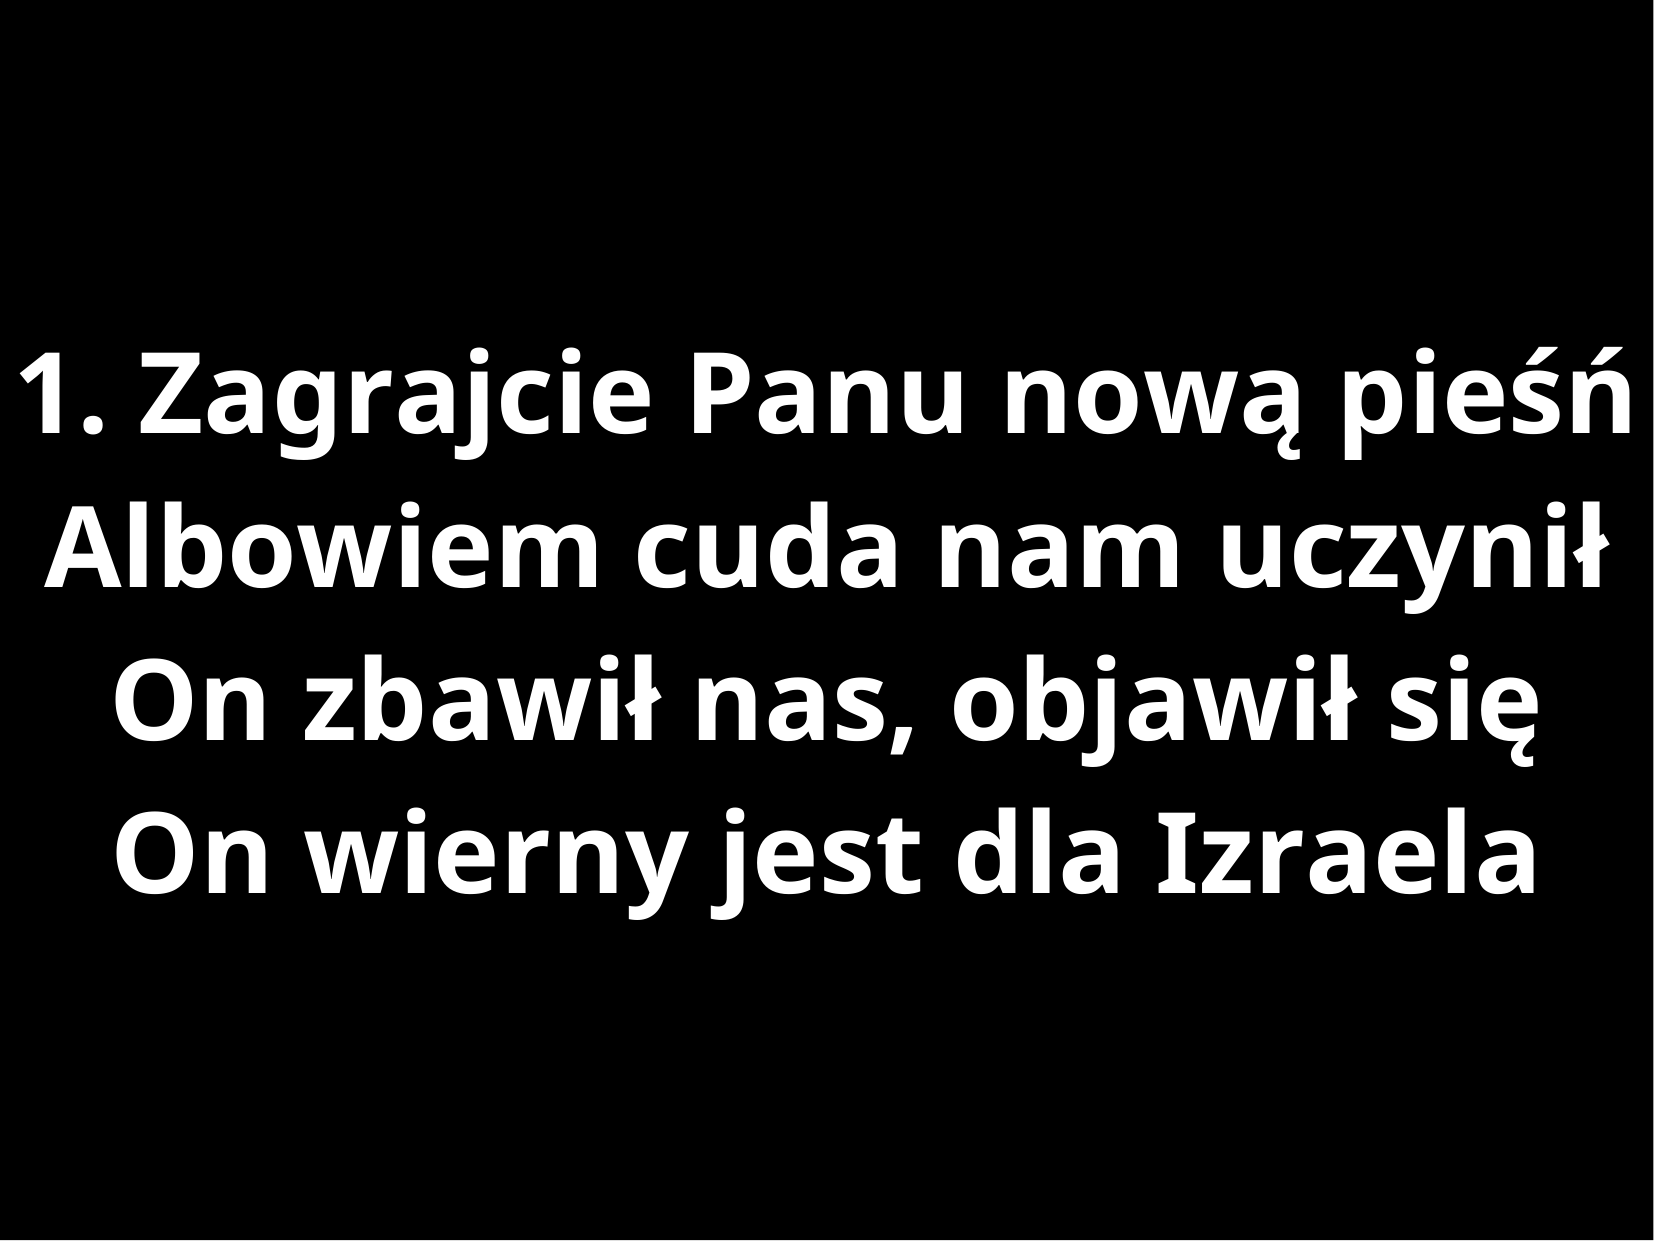

# 1. Zagrajcie Panu nową pieśń Albowiem cuda nam uczynił On zbawił nas, objawił się On wierny jest dla Izraela